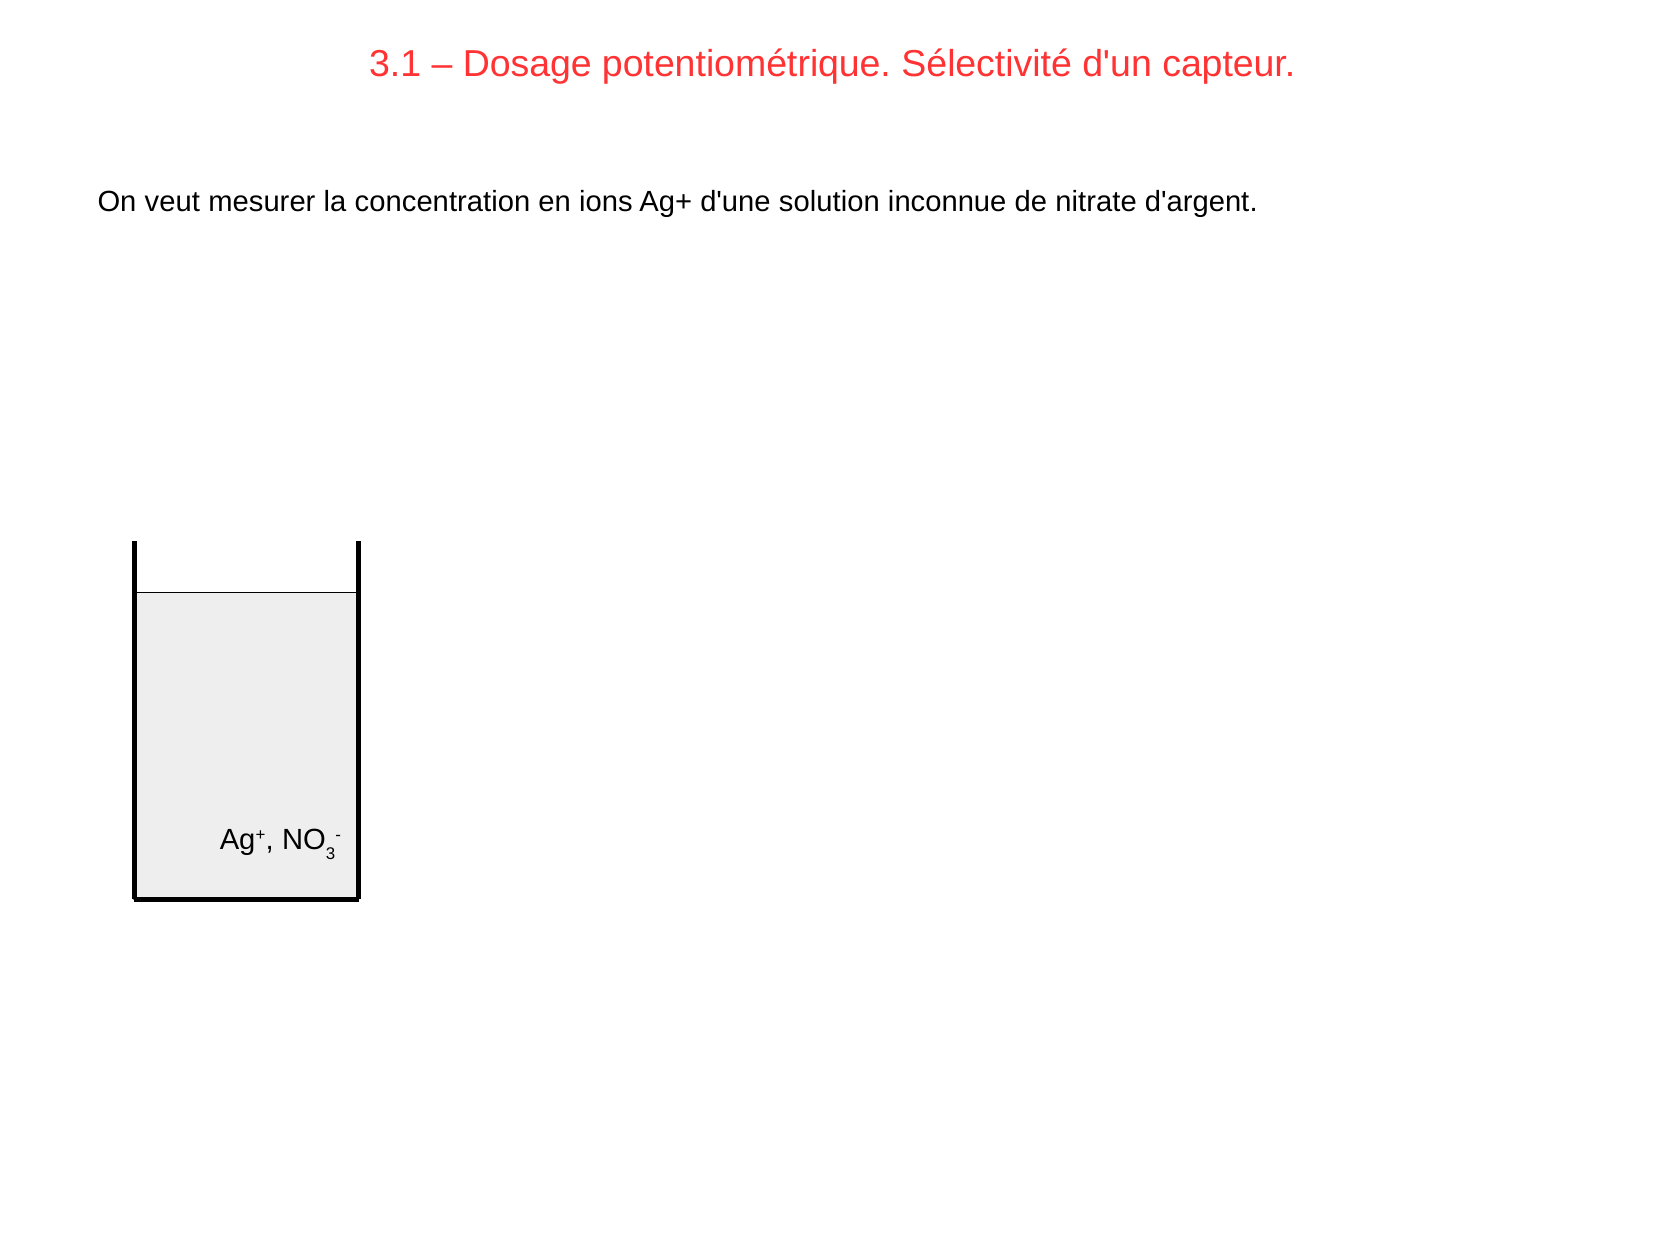

3.1 – Dosage potentiométrique. Sélectivité d'un capteur.
On veut mesurer la concentration en ions Ag+ d'une solution inconnue de nitrate d'argent.
Ag+, NO3-